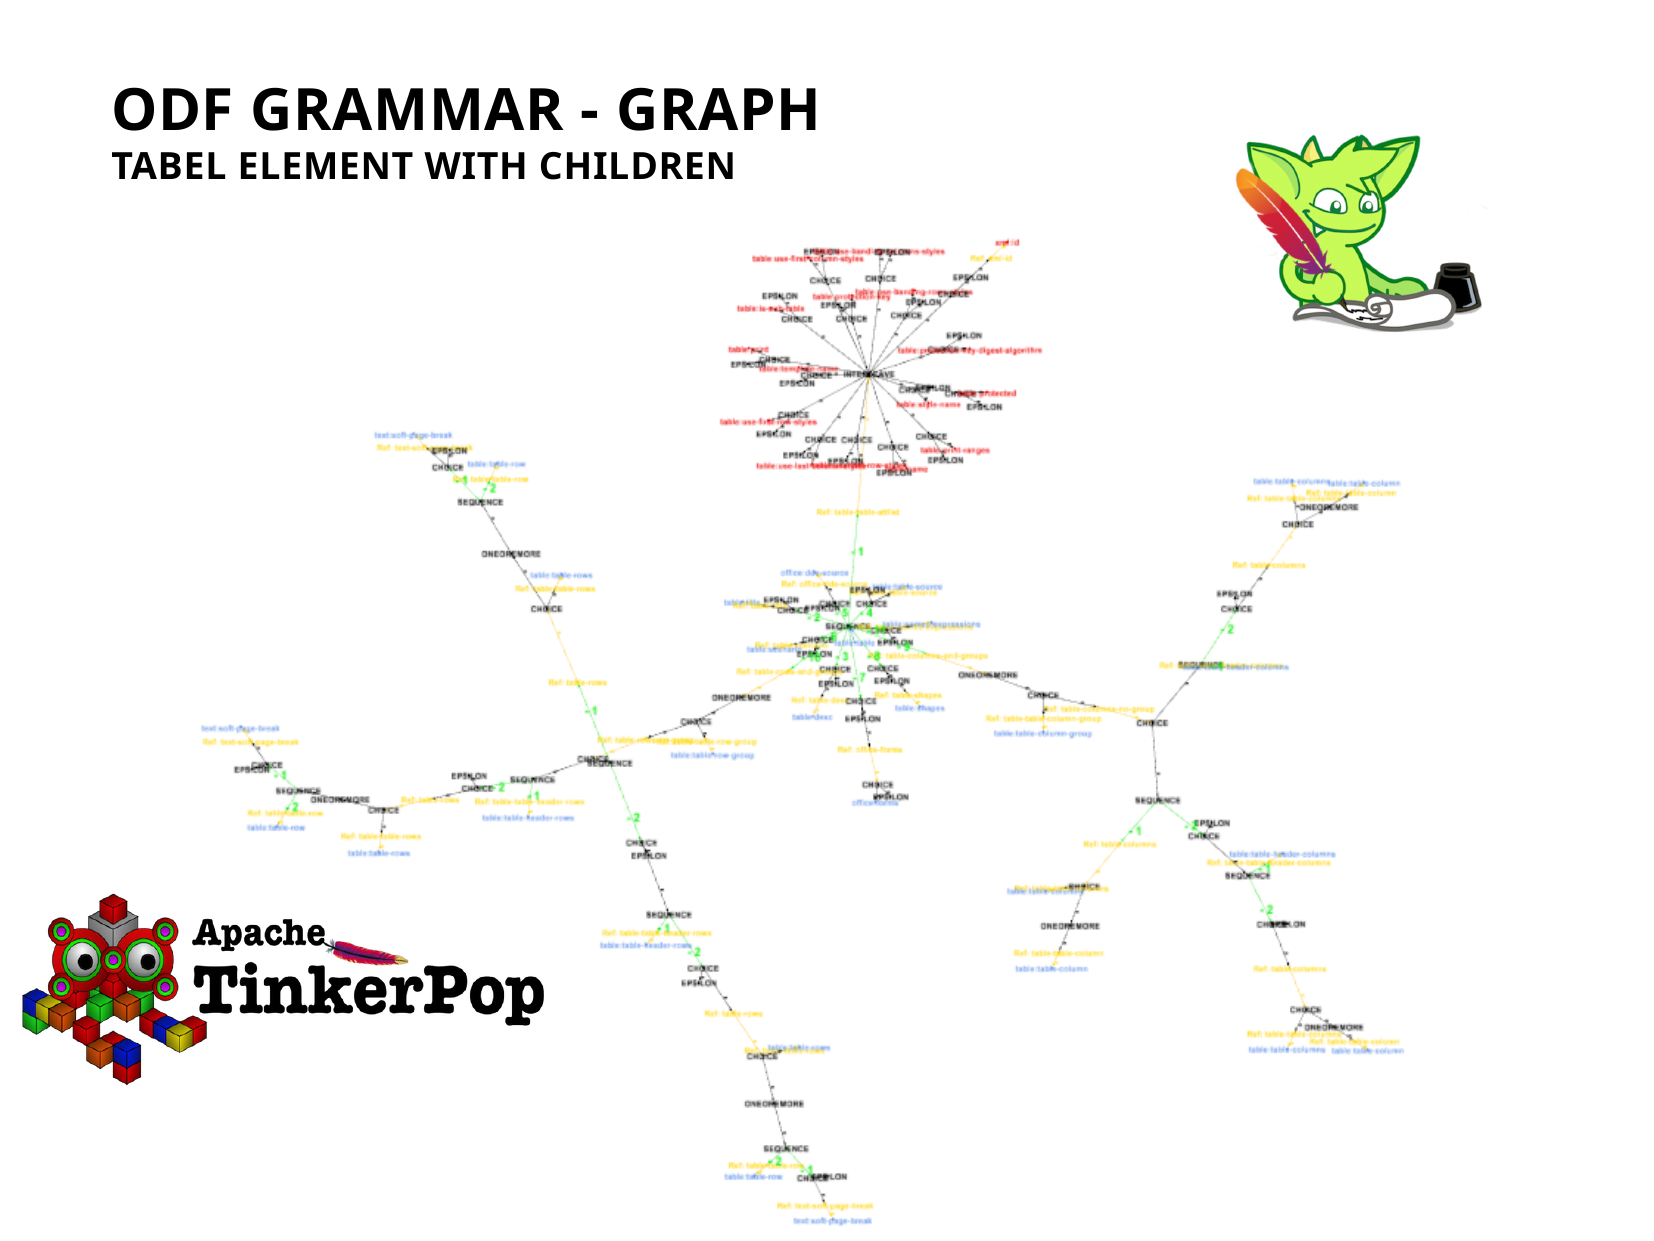

# ODF GrammaR - Graph tabel Element with children